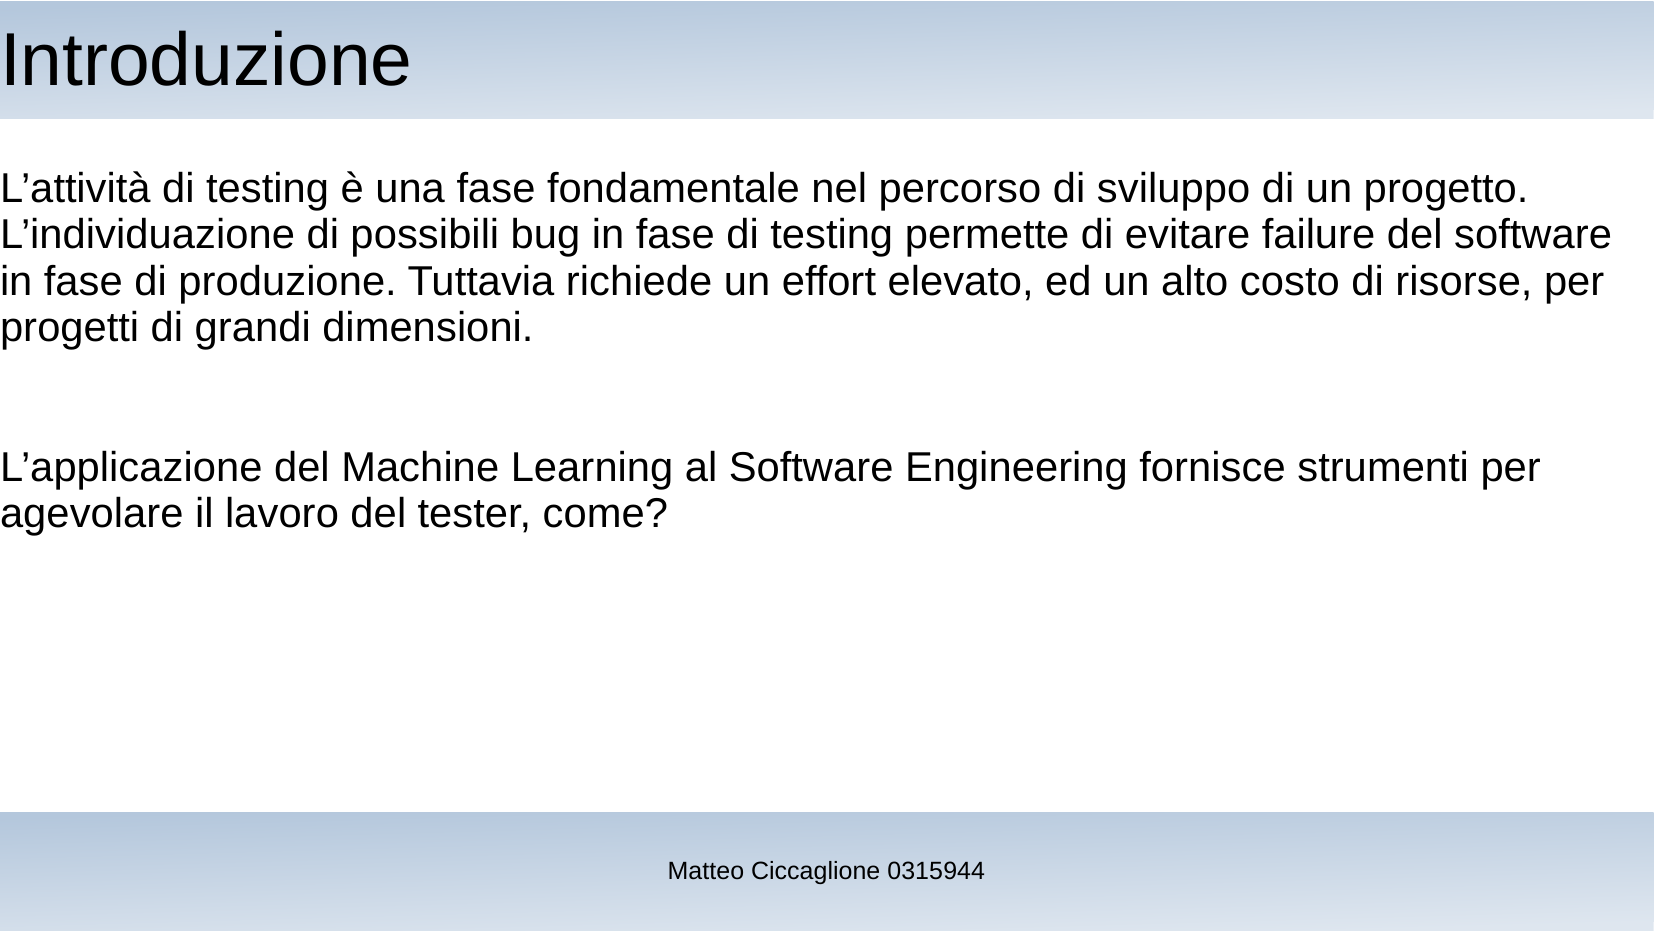

Introduzione
# L’attività di testing è una fase fondamentale nel percorso di sviluppo di un progetto. L’individuazione di possibili bug in fase di testing permette di evitare failure del software in fase di produzione. Tuttavia richiede un effort elevato, ed un alto costo di risorse, per progetti di grandi dimensioni.
L’applicazione del Machine Learning al Software Engineering fornisce strumenti per agevolare il lavoro del tester, come?
Matteo Ciccaglione 0315944